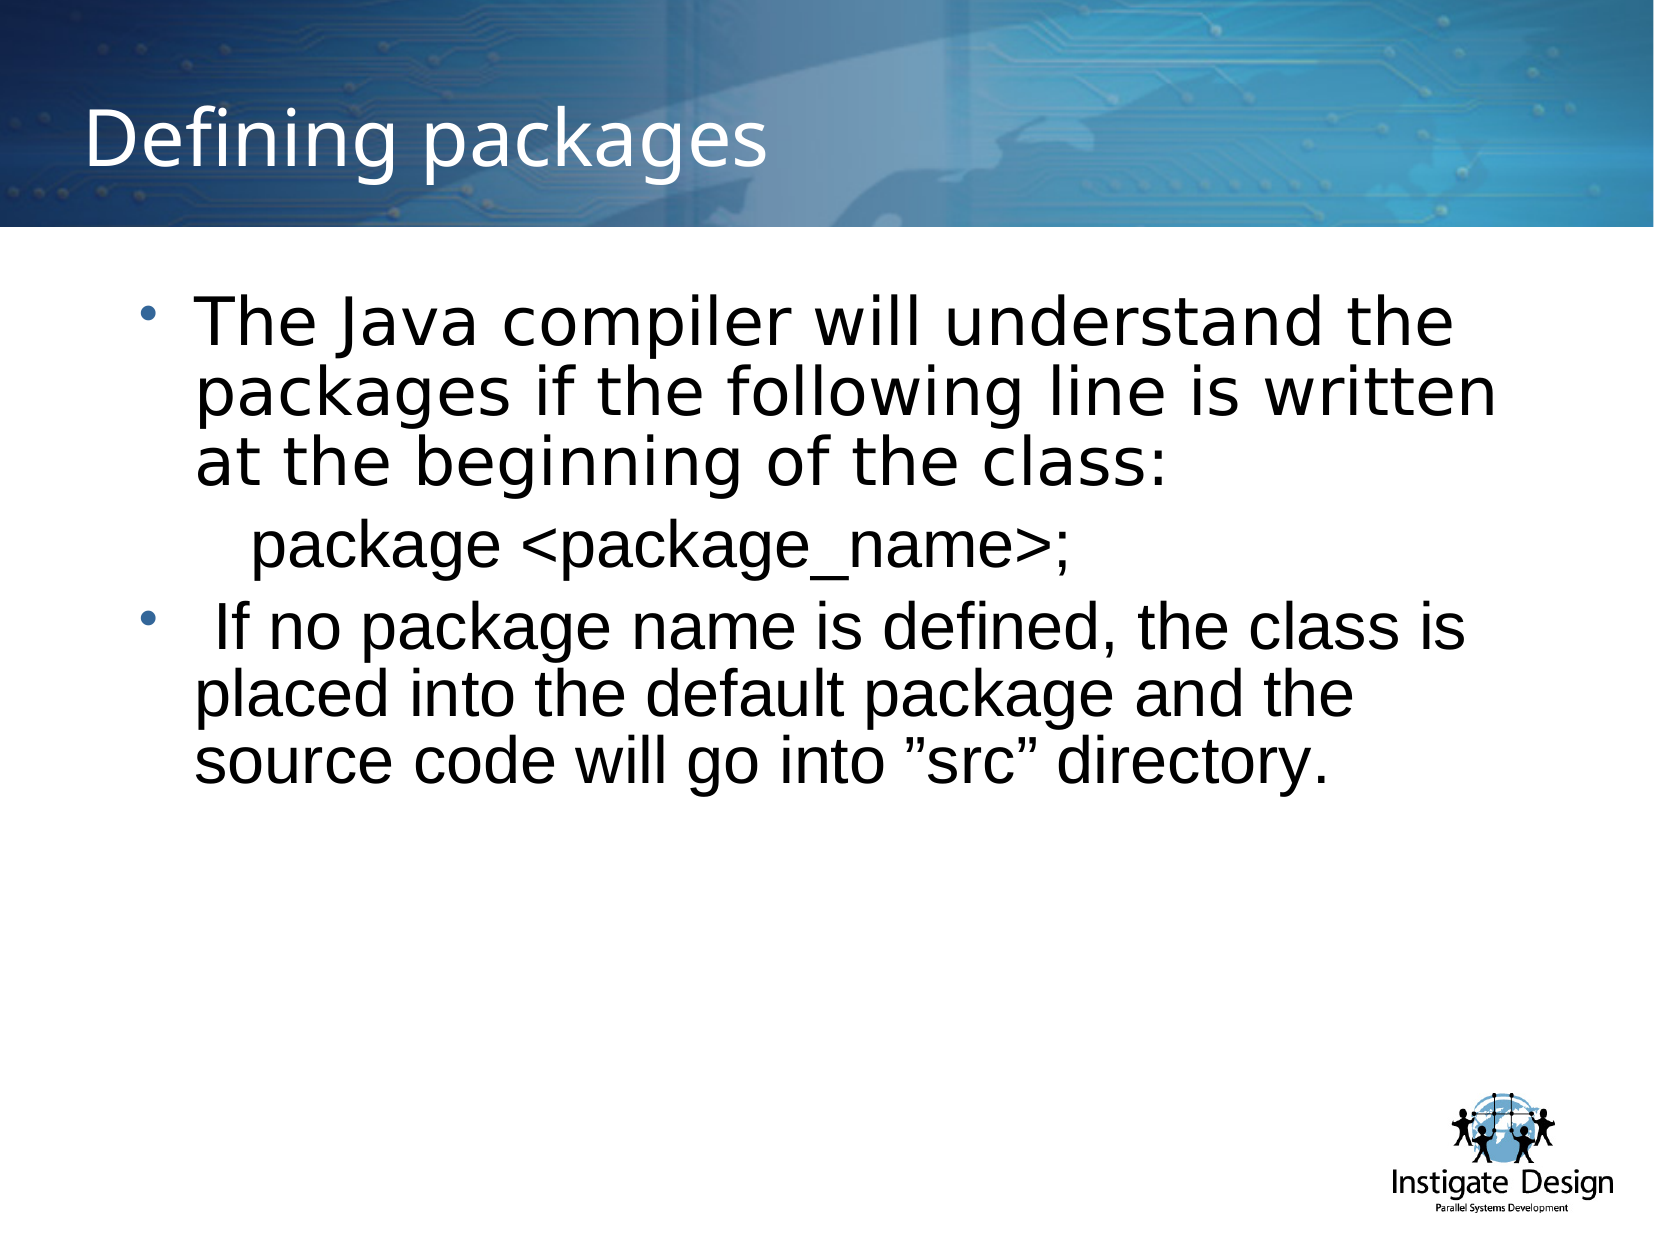

# Defining packages
The Java compiler will understand the packages if the following line is written at the beginning of the class:
 package <package_name>;
 If no package name is defined, the class is placed into the default package and the source code will go into ”src” directory.